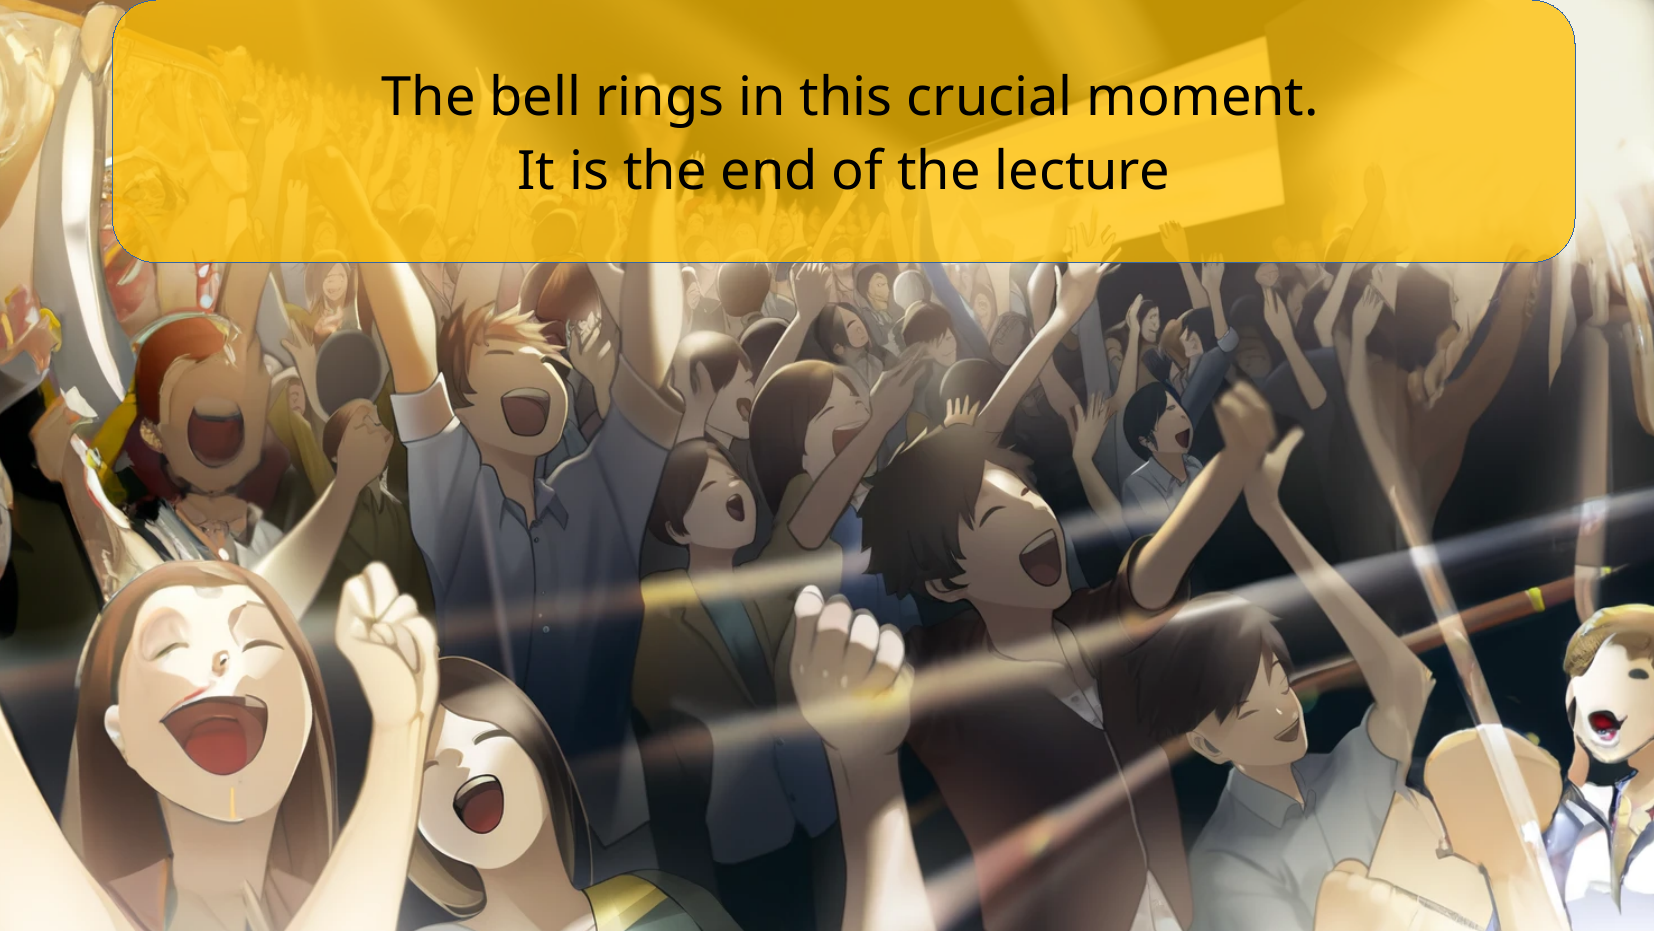

The bell rings in this crucial moment.
It is the end of the lecture